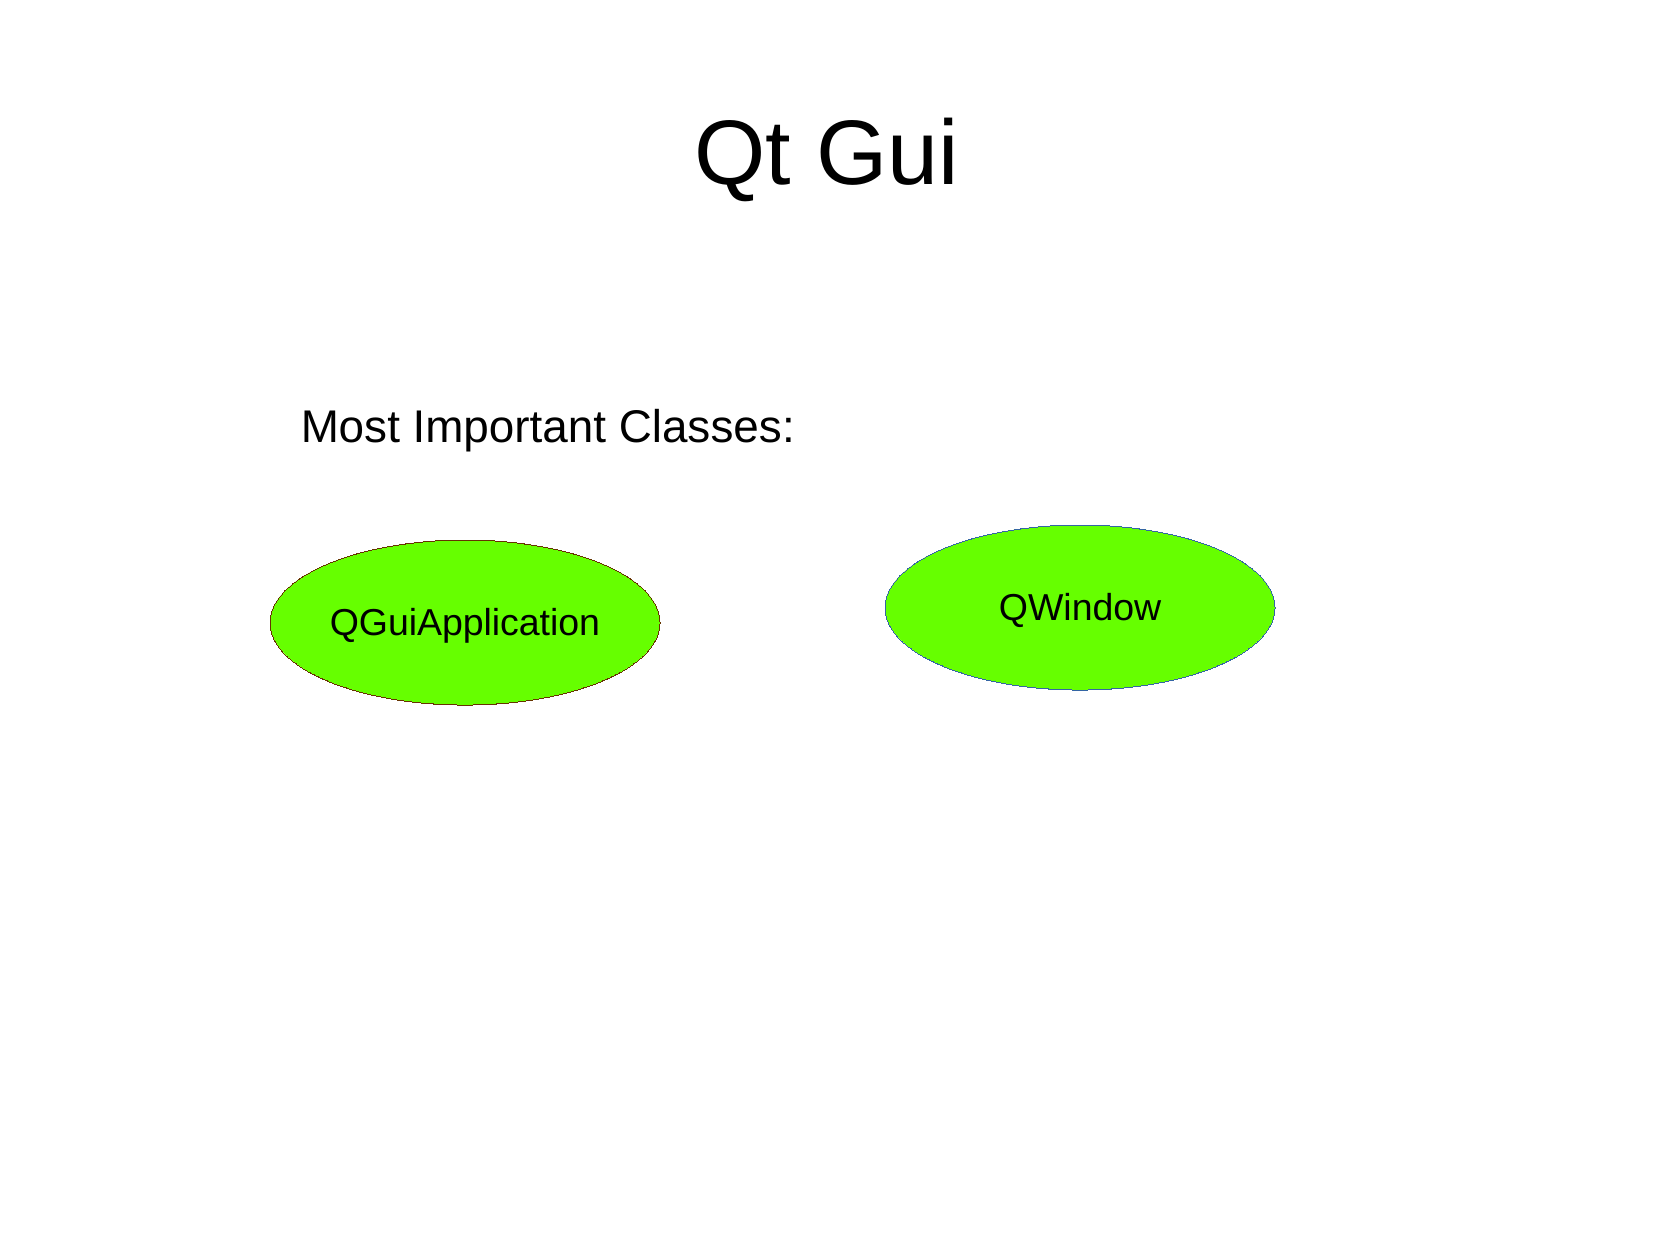

# Qt Gui
Most Important Classes:
QWindow
QGuiApplication